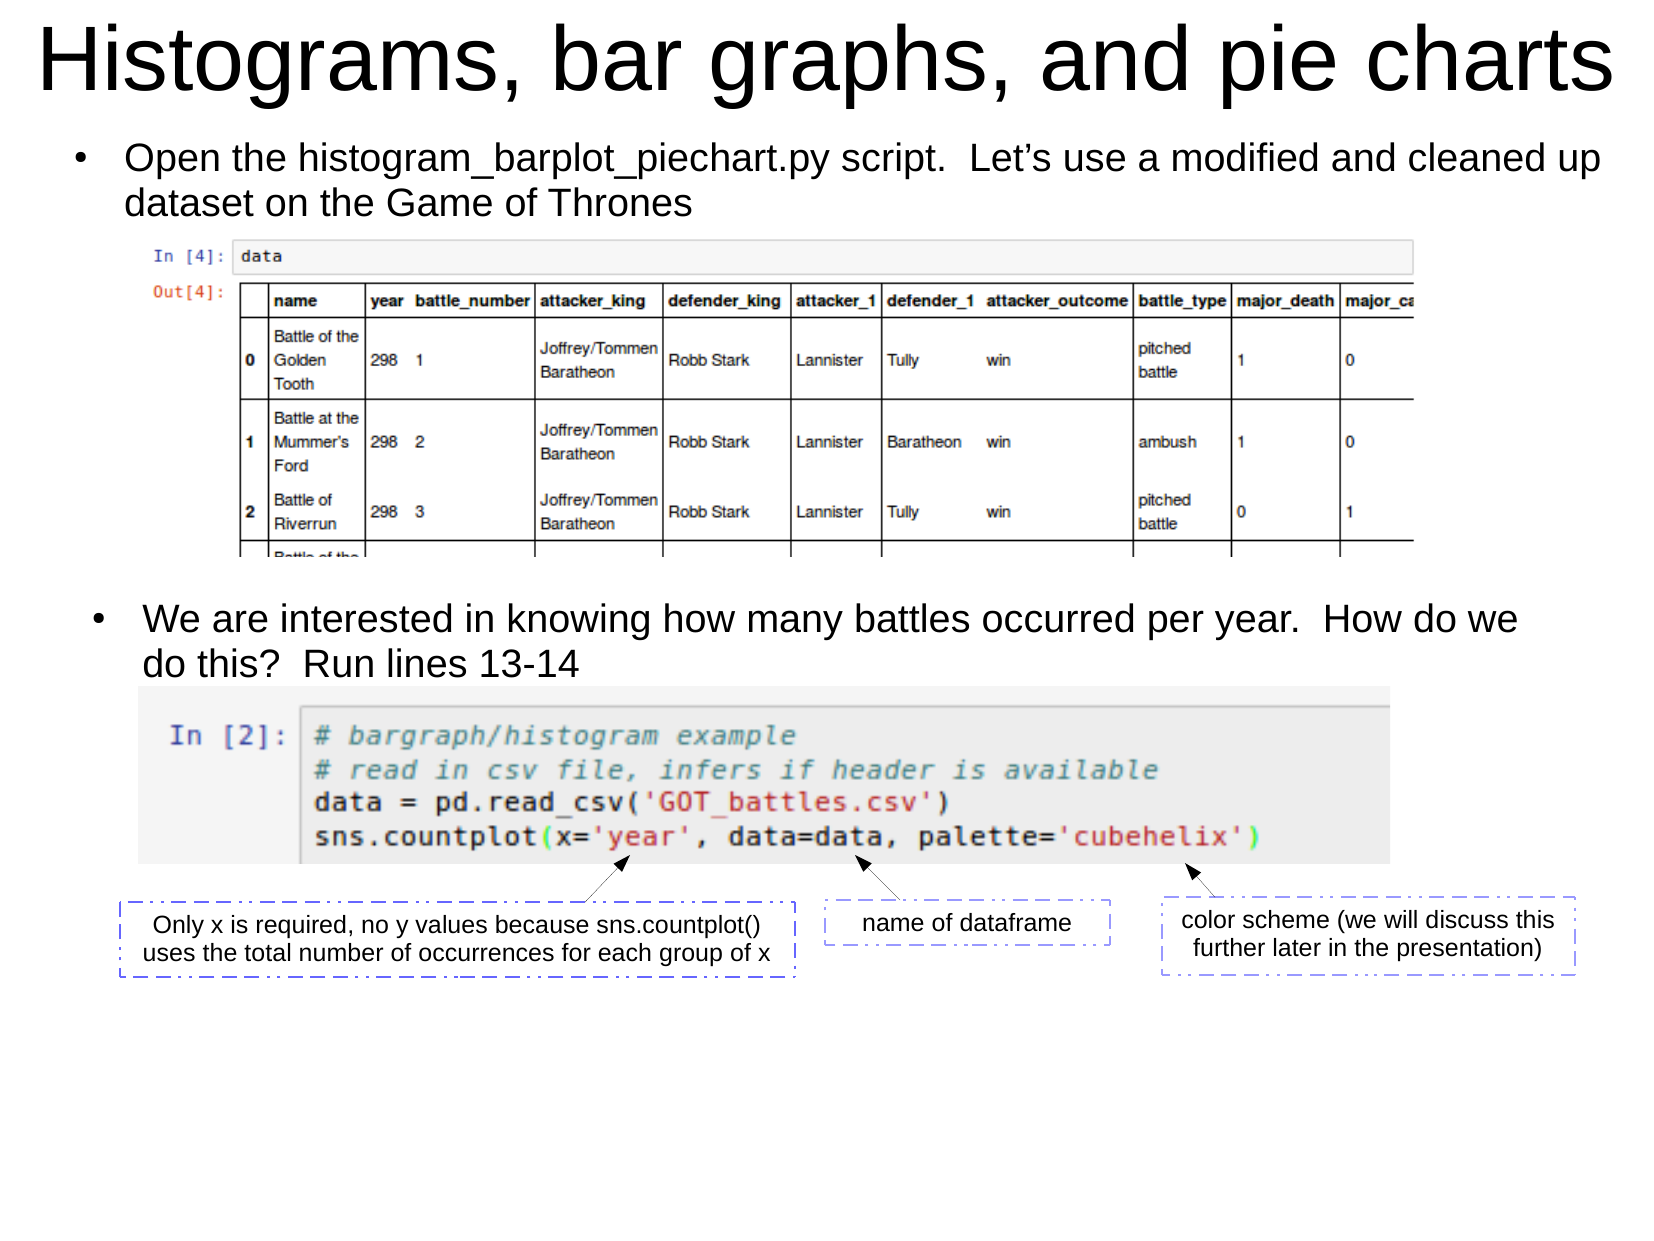

# Histograms, bar graphs, and pie charts
Open the histogram_barplot_piechart.py script. Let’s use a modified and cleaned up dataset on the Game of Thrones
We are interested in knowing how many battles occurred per year. How do we do this? Run lines 13-14
color scheme (we will discuss this further later in the presentation)
name of dataframe
Only x is required, no y values because sns.countplot() uses the total number of occurrences for each group of x